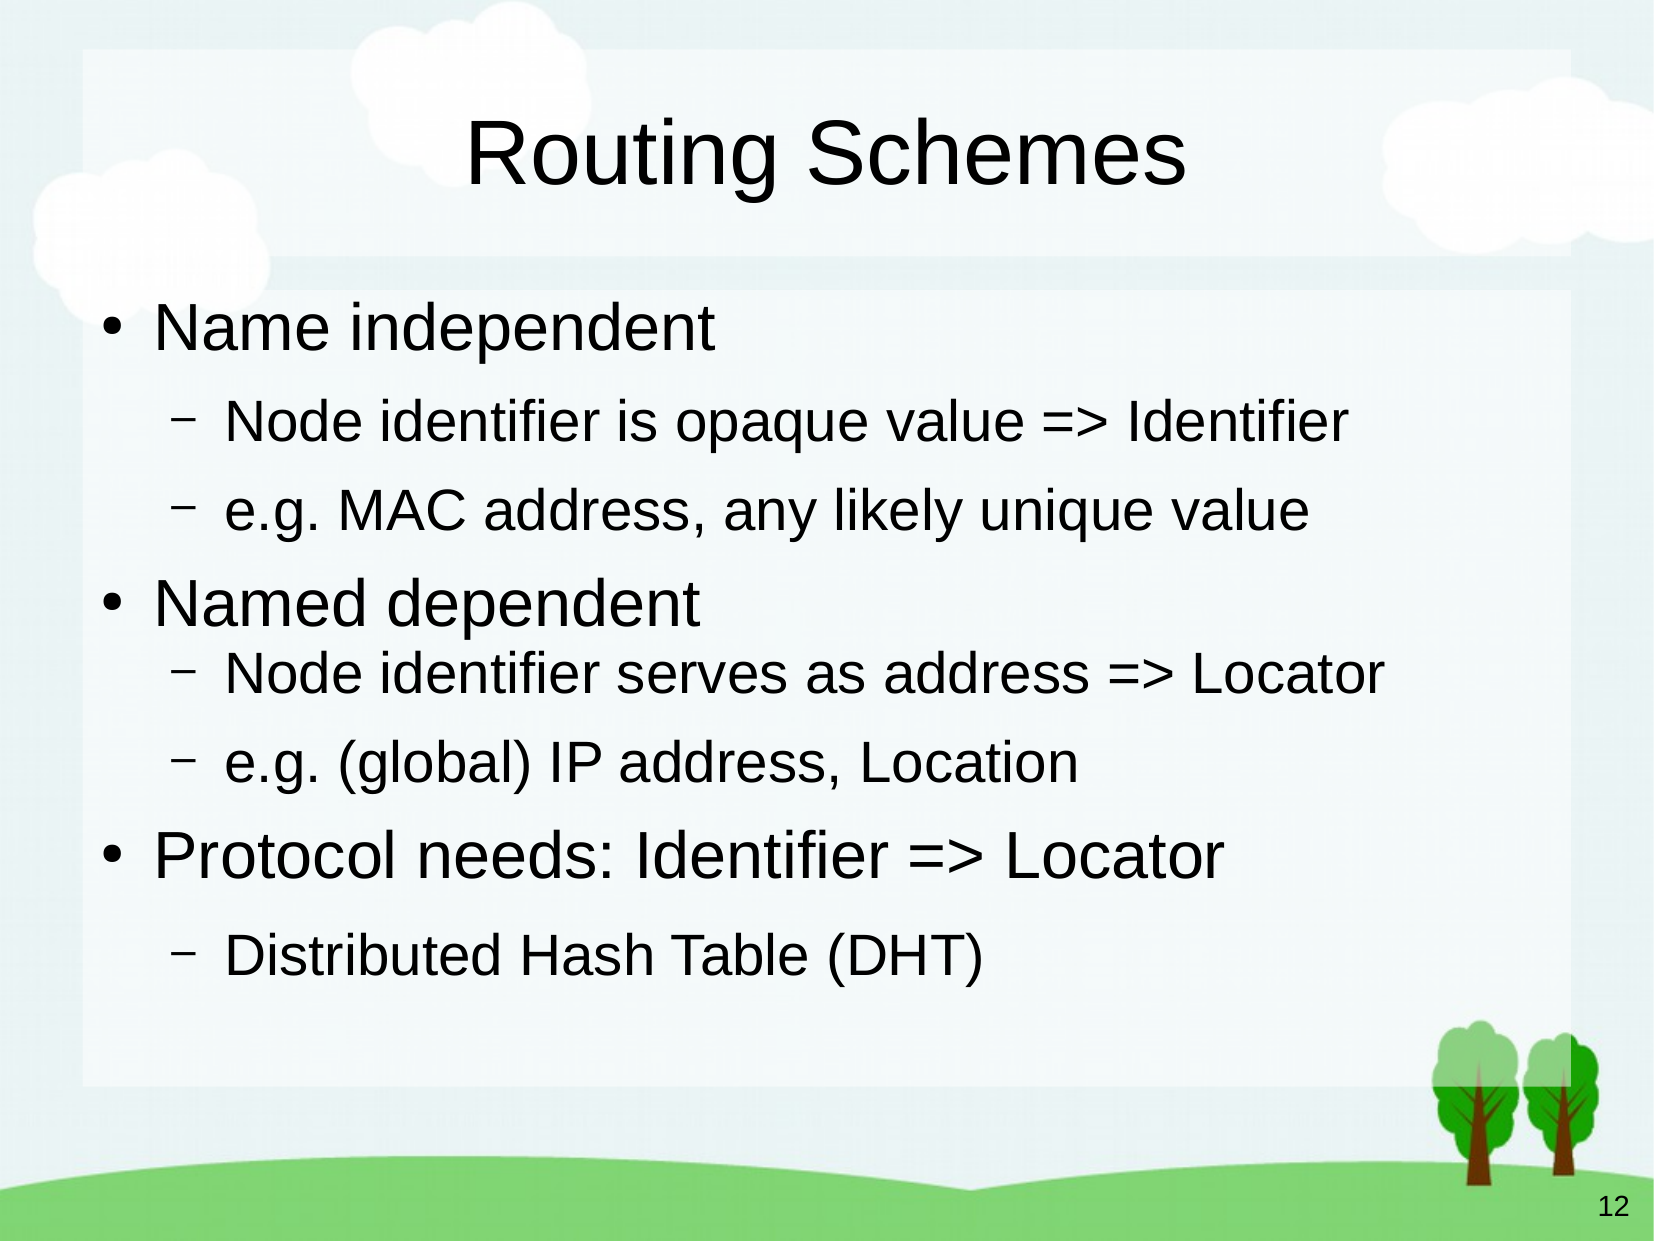

# Routing Schemes
Name independent
Node identifier is opaque value => Identifier
e.g. MAC address, any likely unique value
Named dependent
Node identifier serves as address => Locator
e.g. (global) IP address, Location
Protocol needs: Identifier => Locator
Distributed Hash Table (DHT)
12